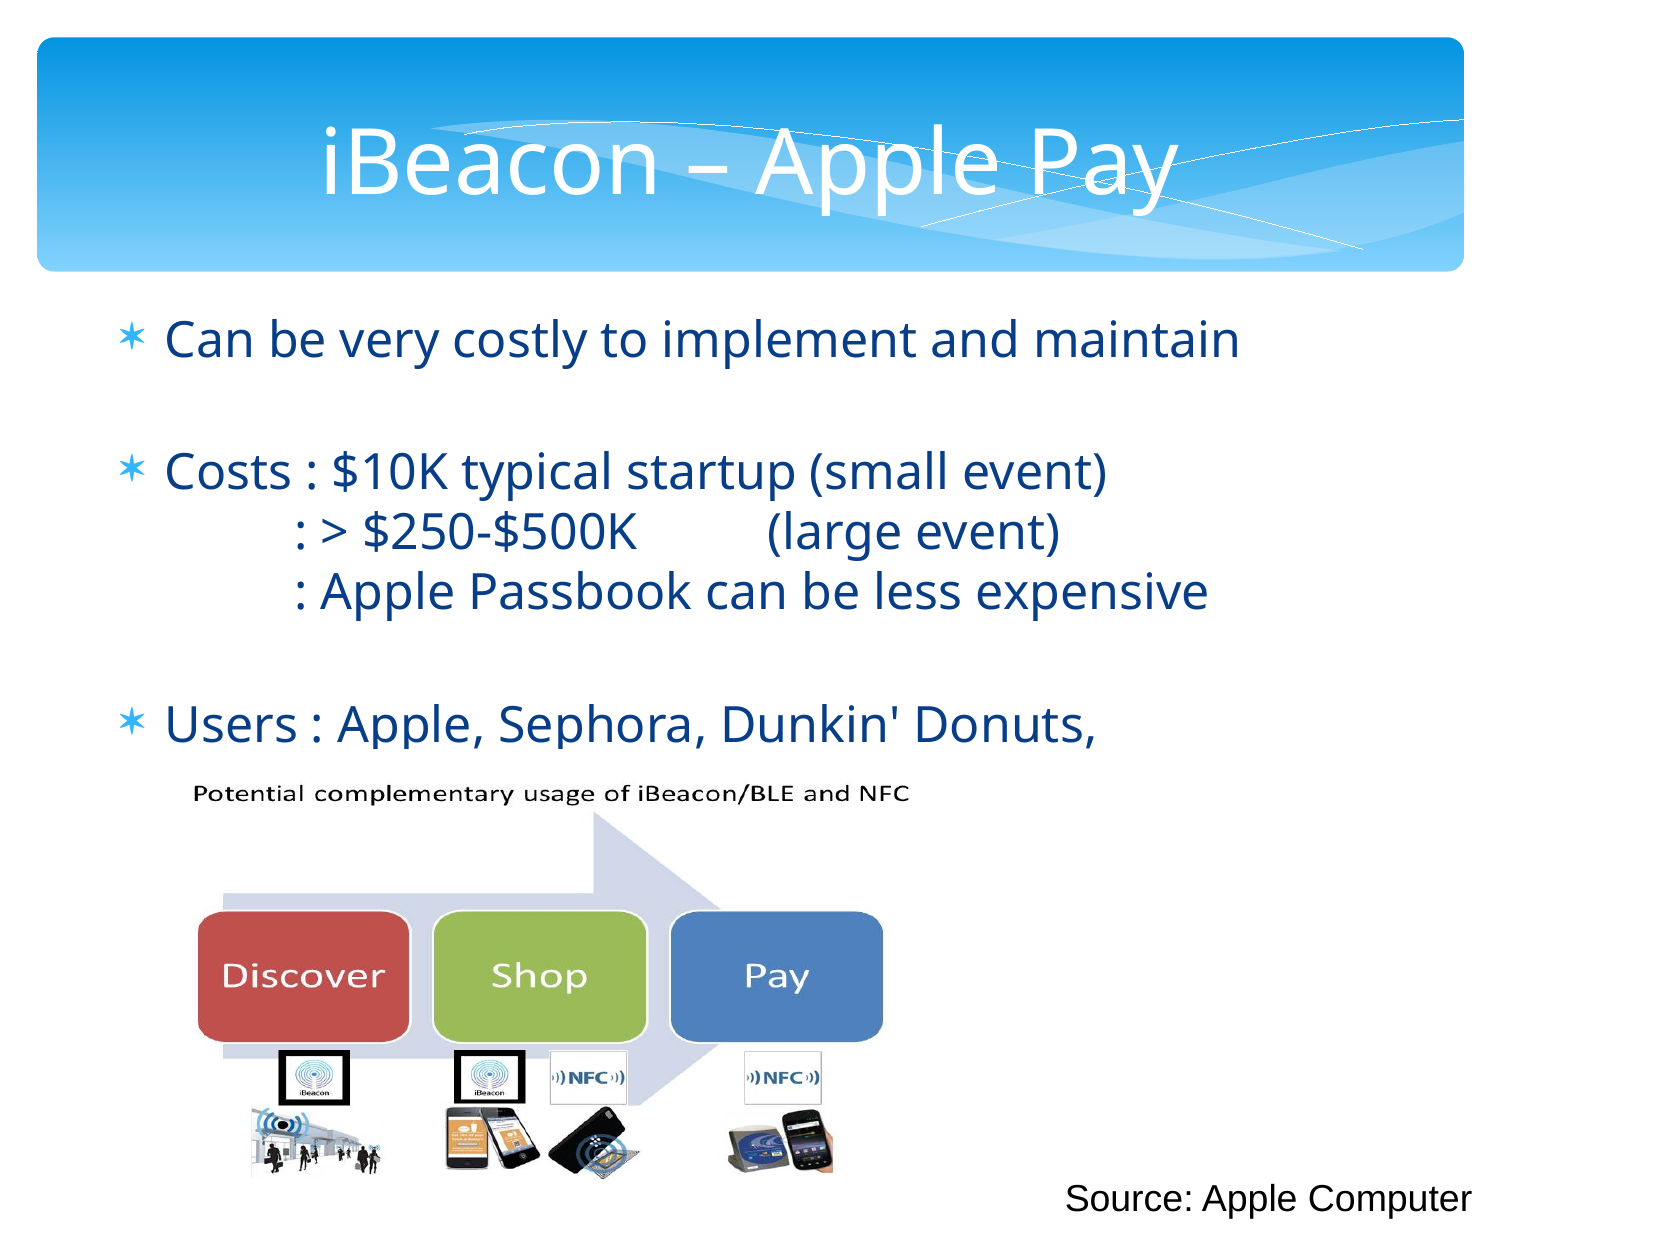

# iBeacon – Apple Pay
Can be very costly to implement and maintain
Costs : $10K typical startup (small event)
 : > $250-$500K (large event)
 : Apple Passbook can be less expensive
Users : Apple, Sephora, Dunkin' Donuts,
 Nordstrom, Macys, ...
Source: Apple Computer